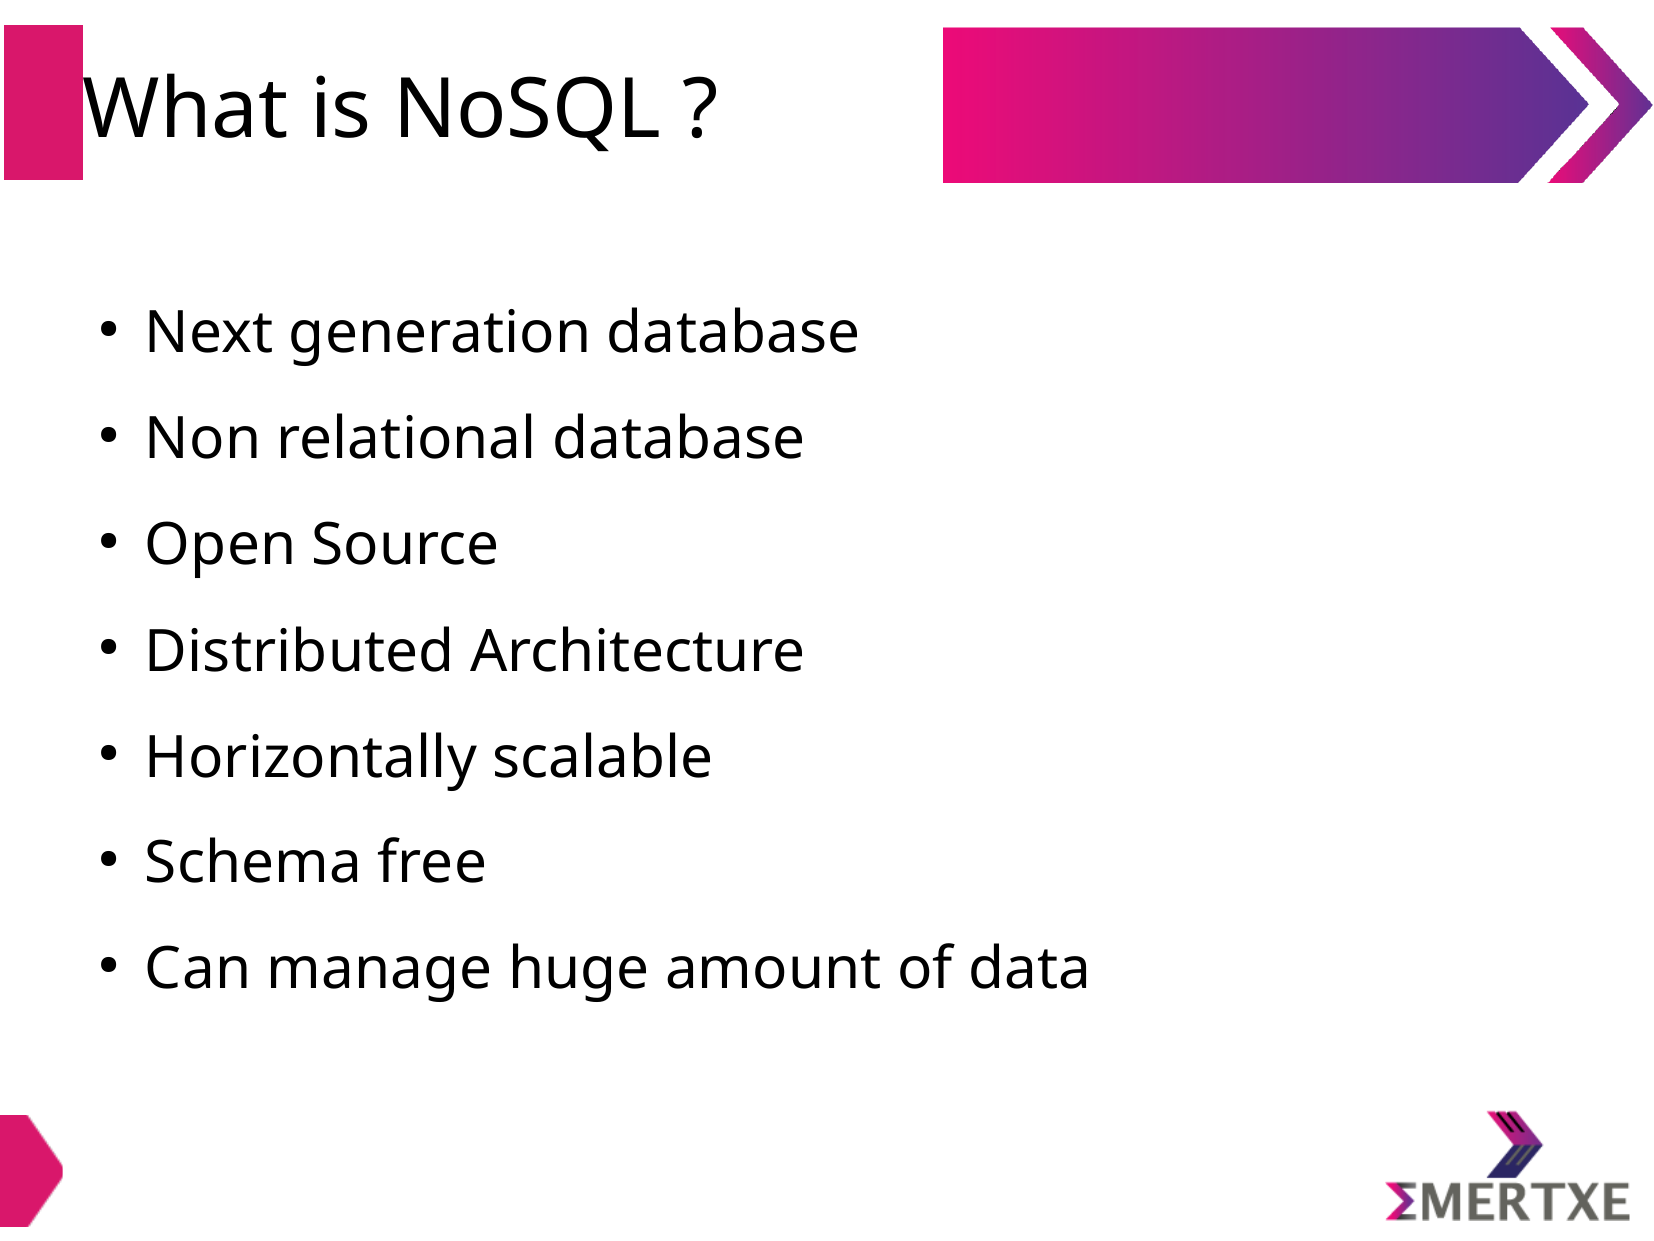

# What is NoSQL ?
Next generation database
Non relational database
Open Source
Distributed Architecture
Horizontally scalable
Schema free
Can manage huge amount of data